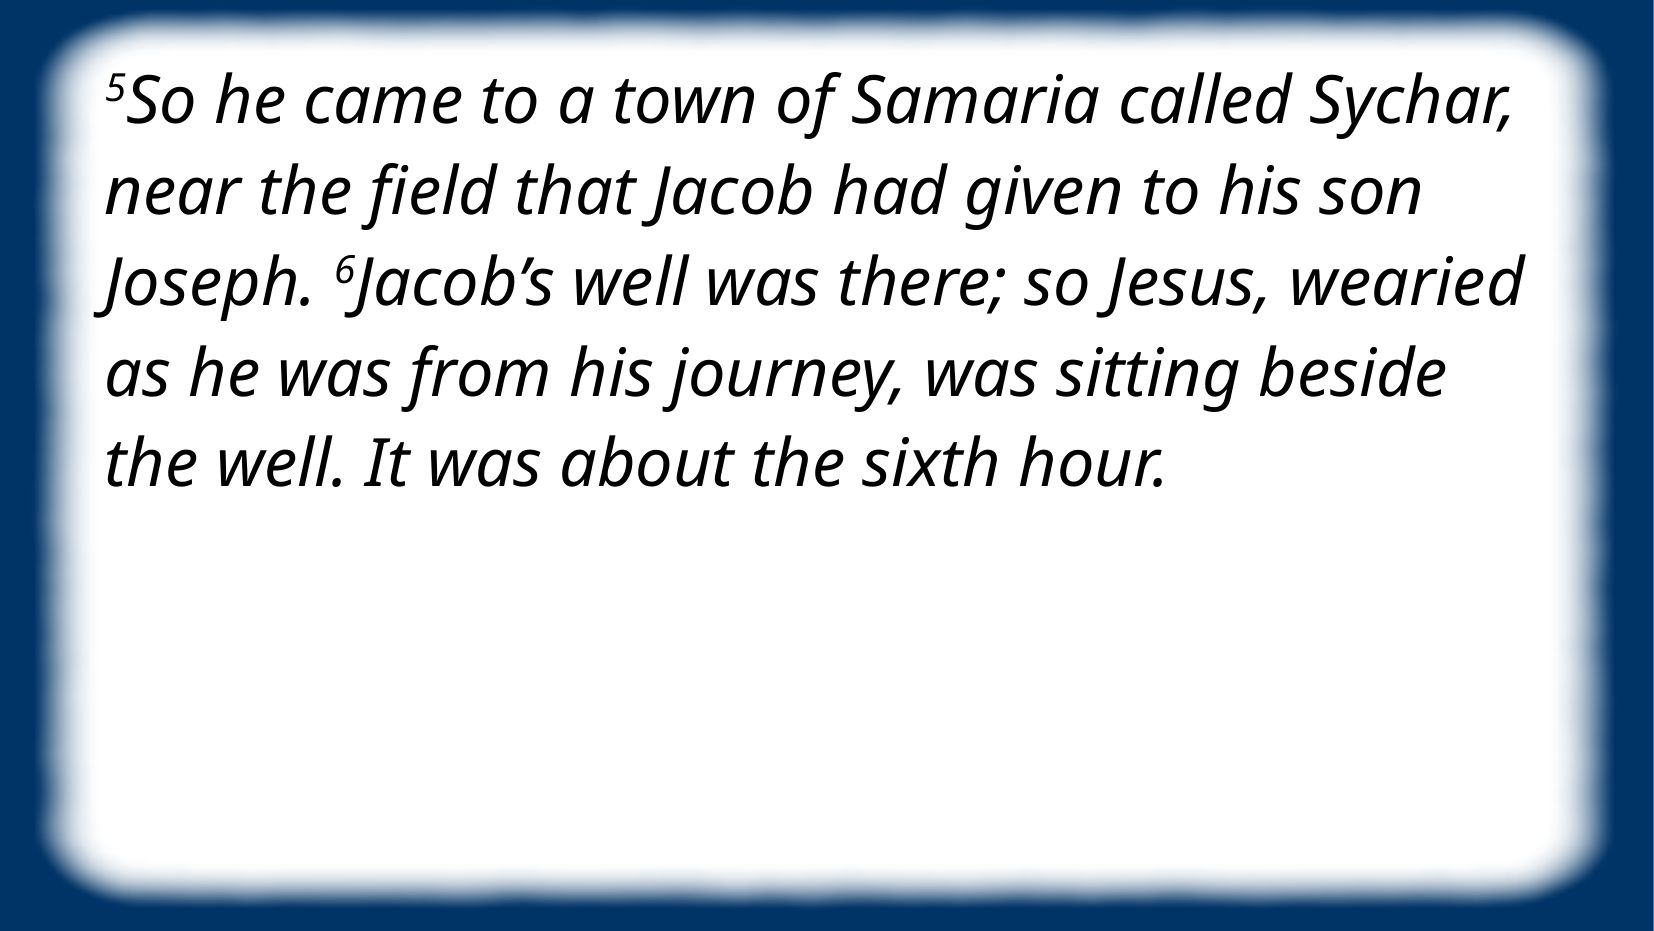

5So he came to a town of Samaria called Sychar, near the field that Jacob had given to his son Joseph. 6Jacob’s well was there; so Jesus, wearied as he was from his journey, was sitting beside the well. It was about the sixth hour.